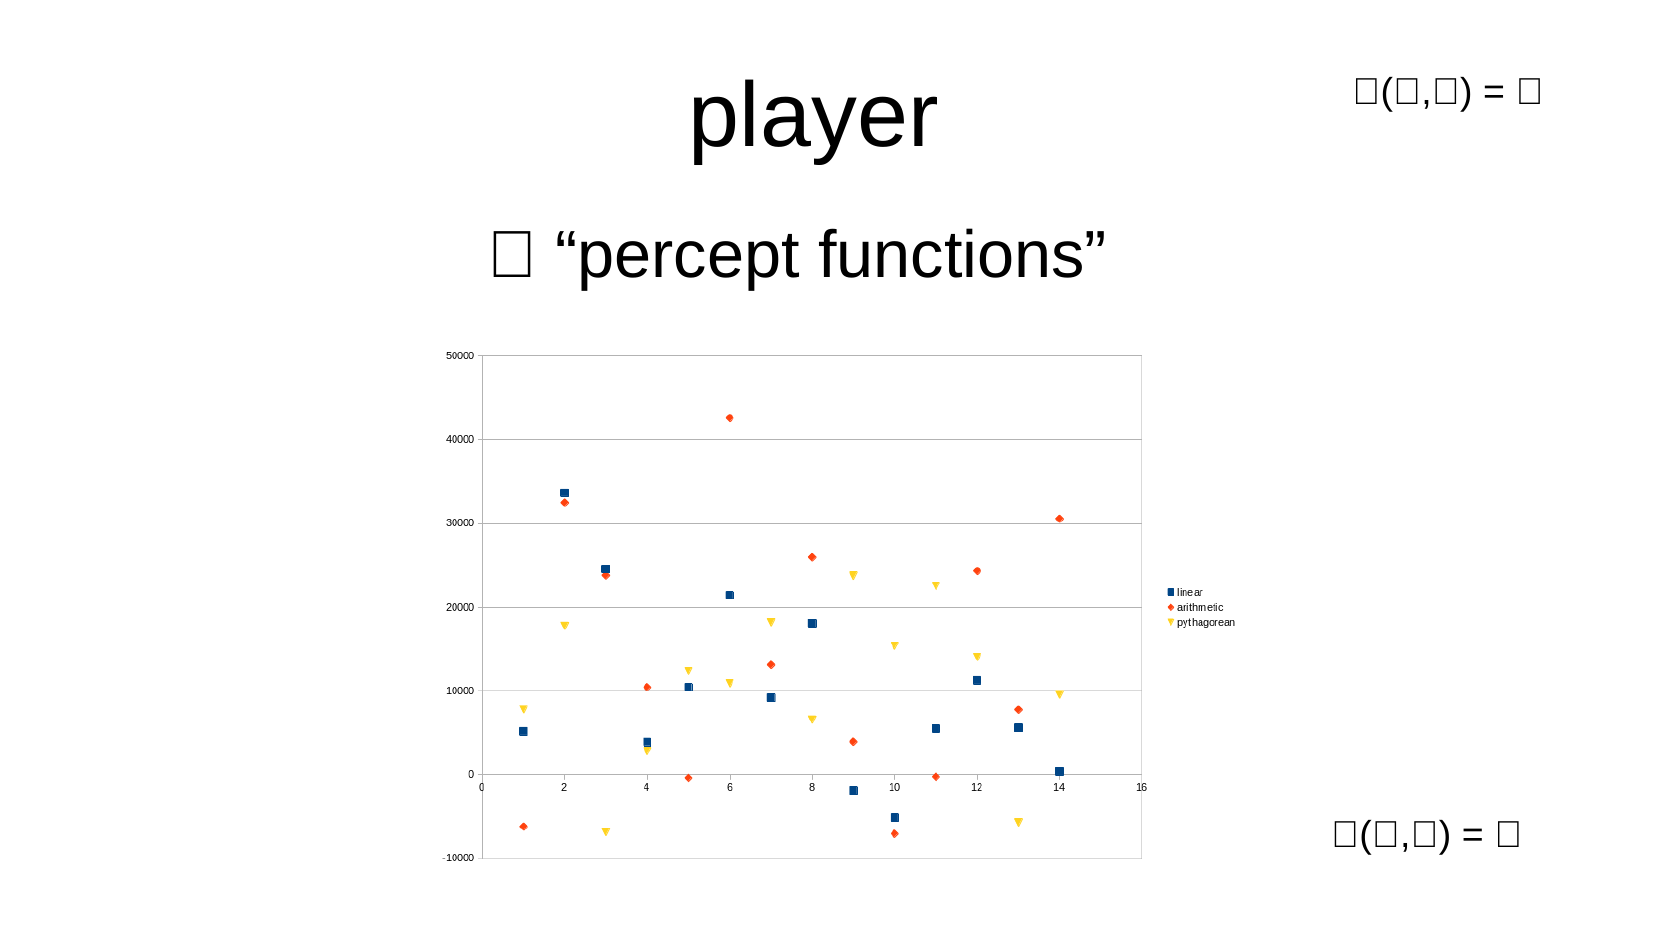

# player
👀(🧠,🌳) = 💪
👀 “percept functions”
👀(🧠,🌳) = 💪